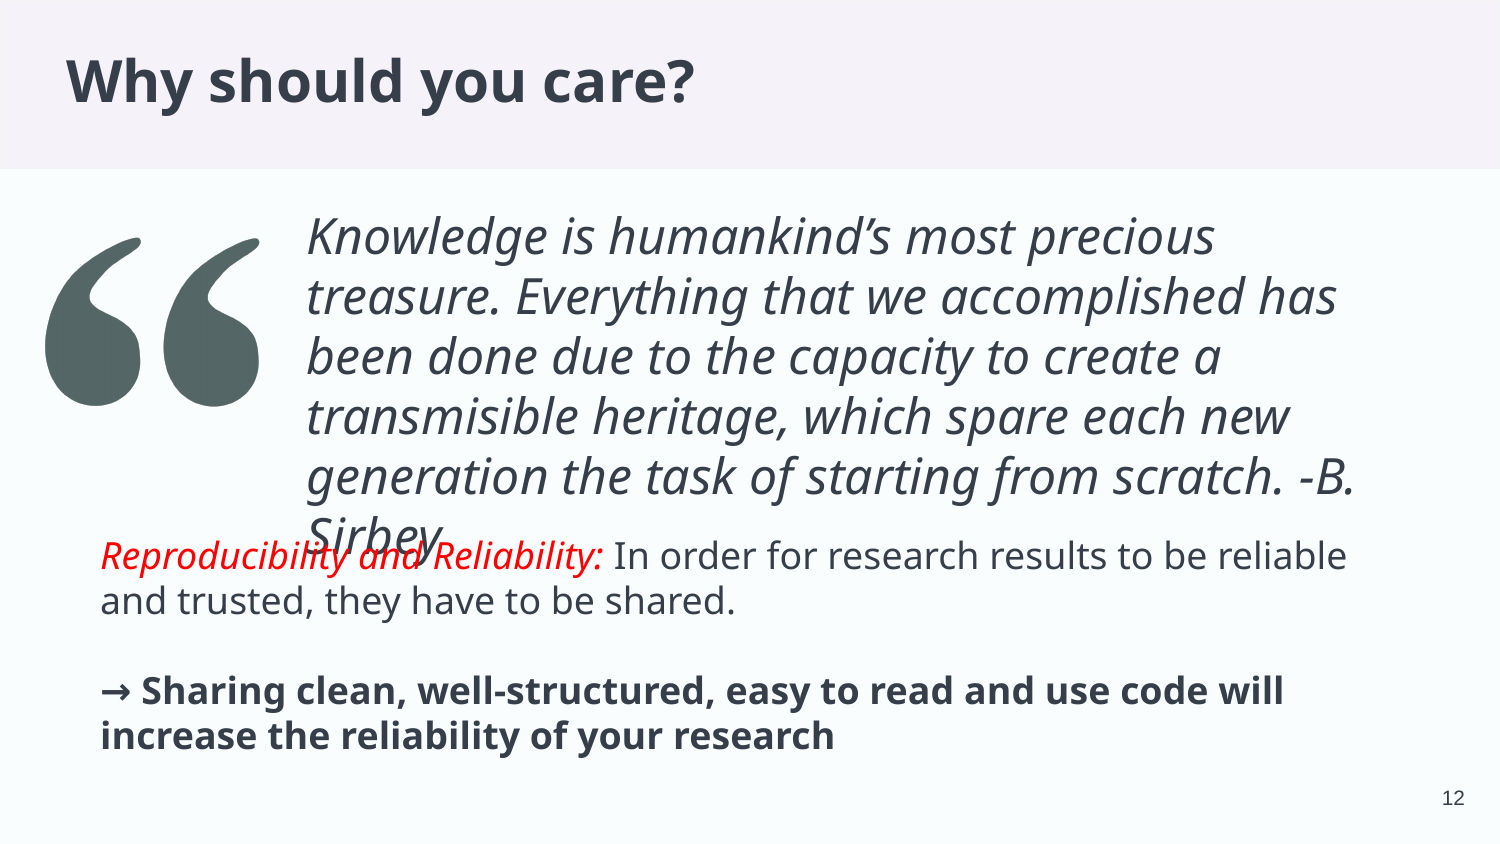

# Why should you care?
Knowledge is humankind’s most precious treasure. Everything that we accomplished has been done due to the capacity to create a transmisible heritage, which spare each new generation the task of starting from scratch. -B. Sirbey
Reproducibility and Reliability: In order for research results to be reliable and trusted, they have to be shared.
→ Sharing clean, well-structured, easy to read and use code will increase the reliability of your research